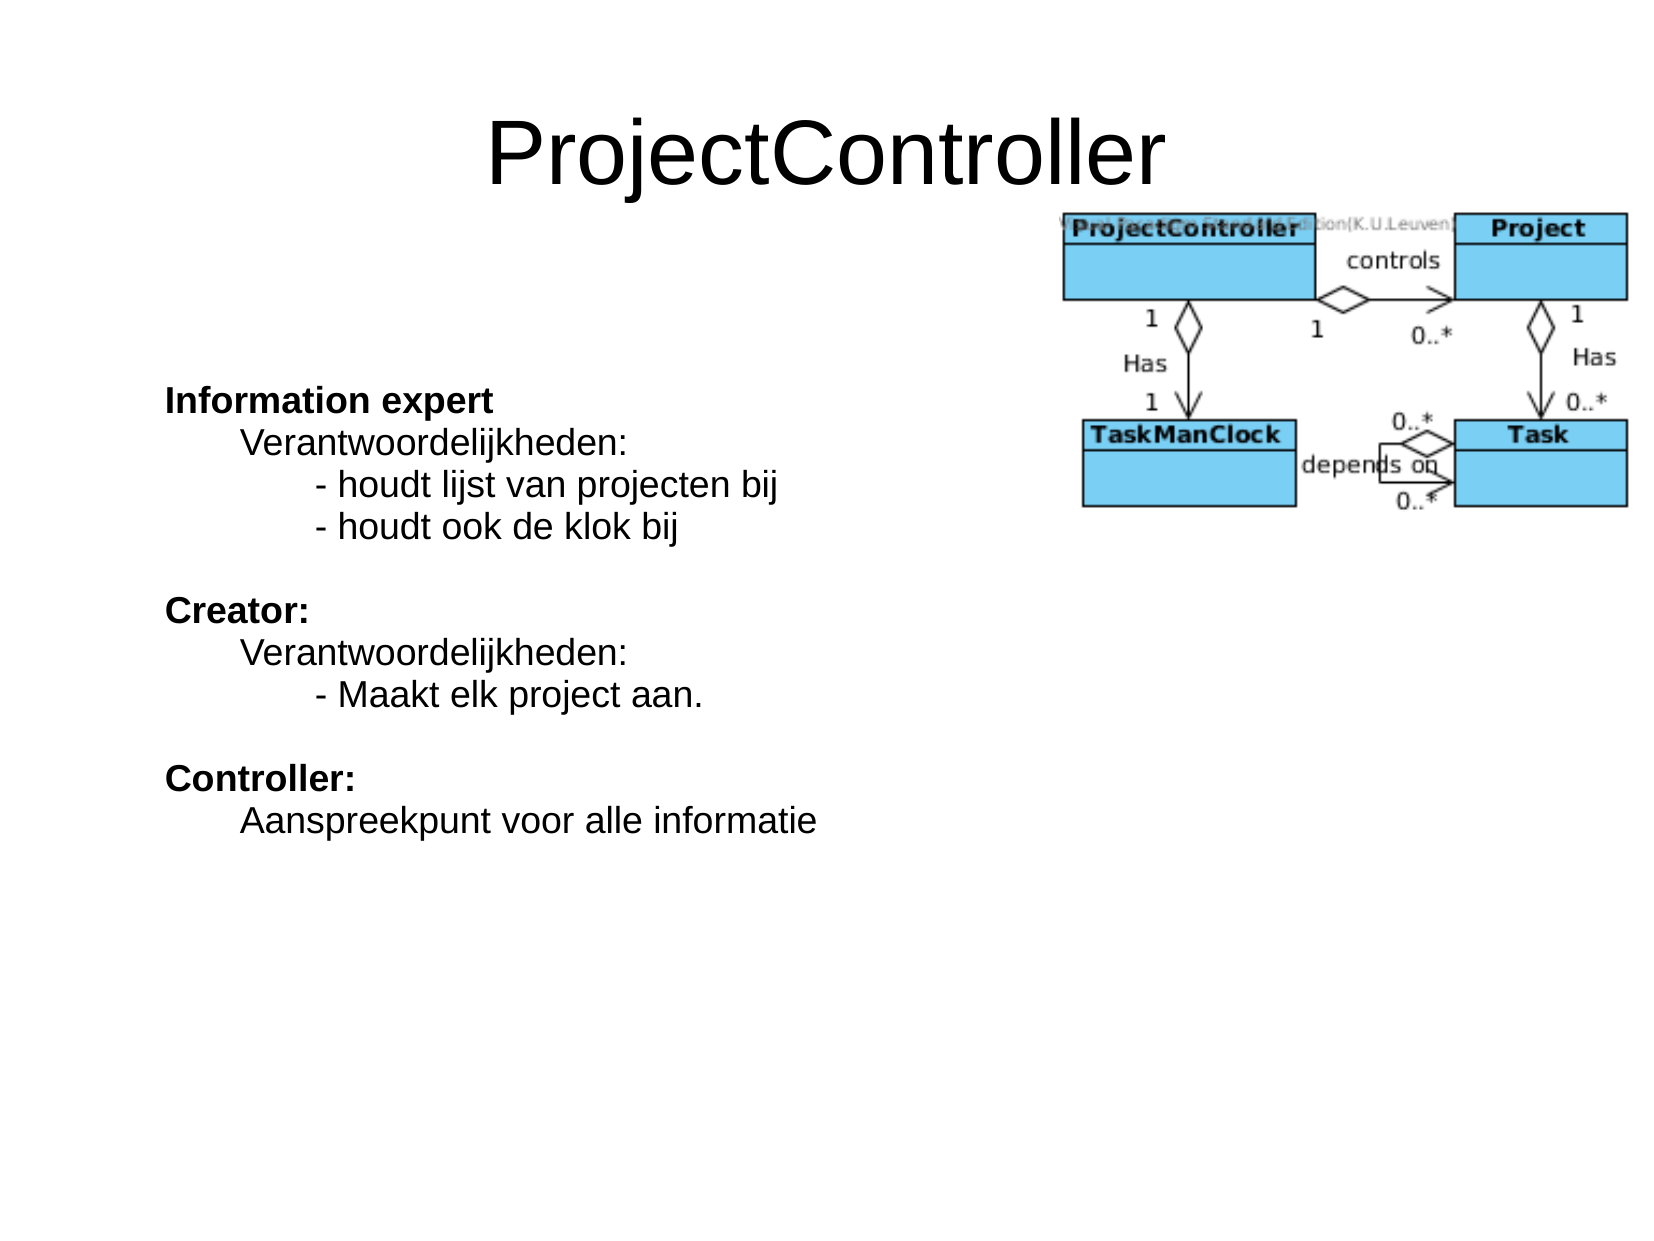

# ProjectController
Information expert
	Verantwoordelijkheden:
		- houdt lijst van projecten bij
		- houdt ook de klok bij
Creator:
	Verantwoordelijkheden:
		- Maakt elk project aan.
Controller:
	Aanspreekpunt voor alle informatie